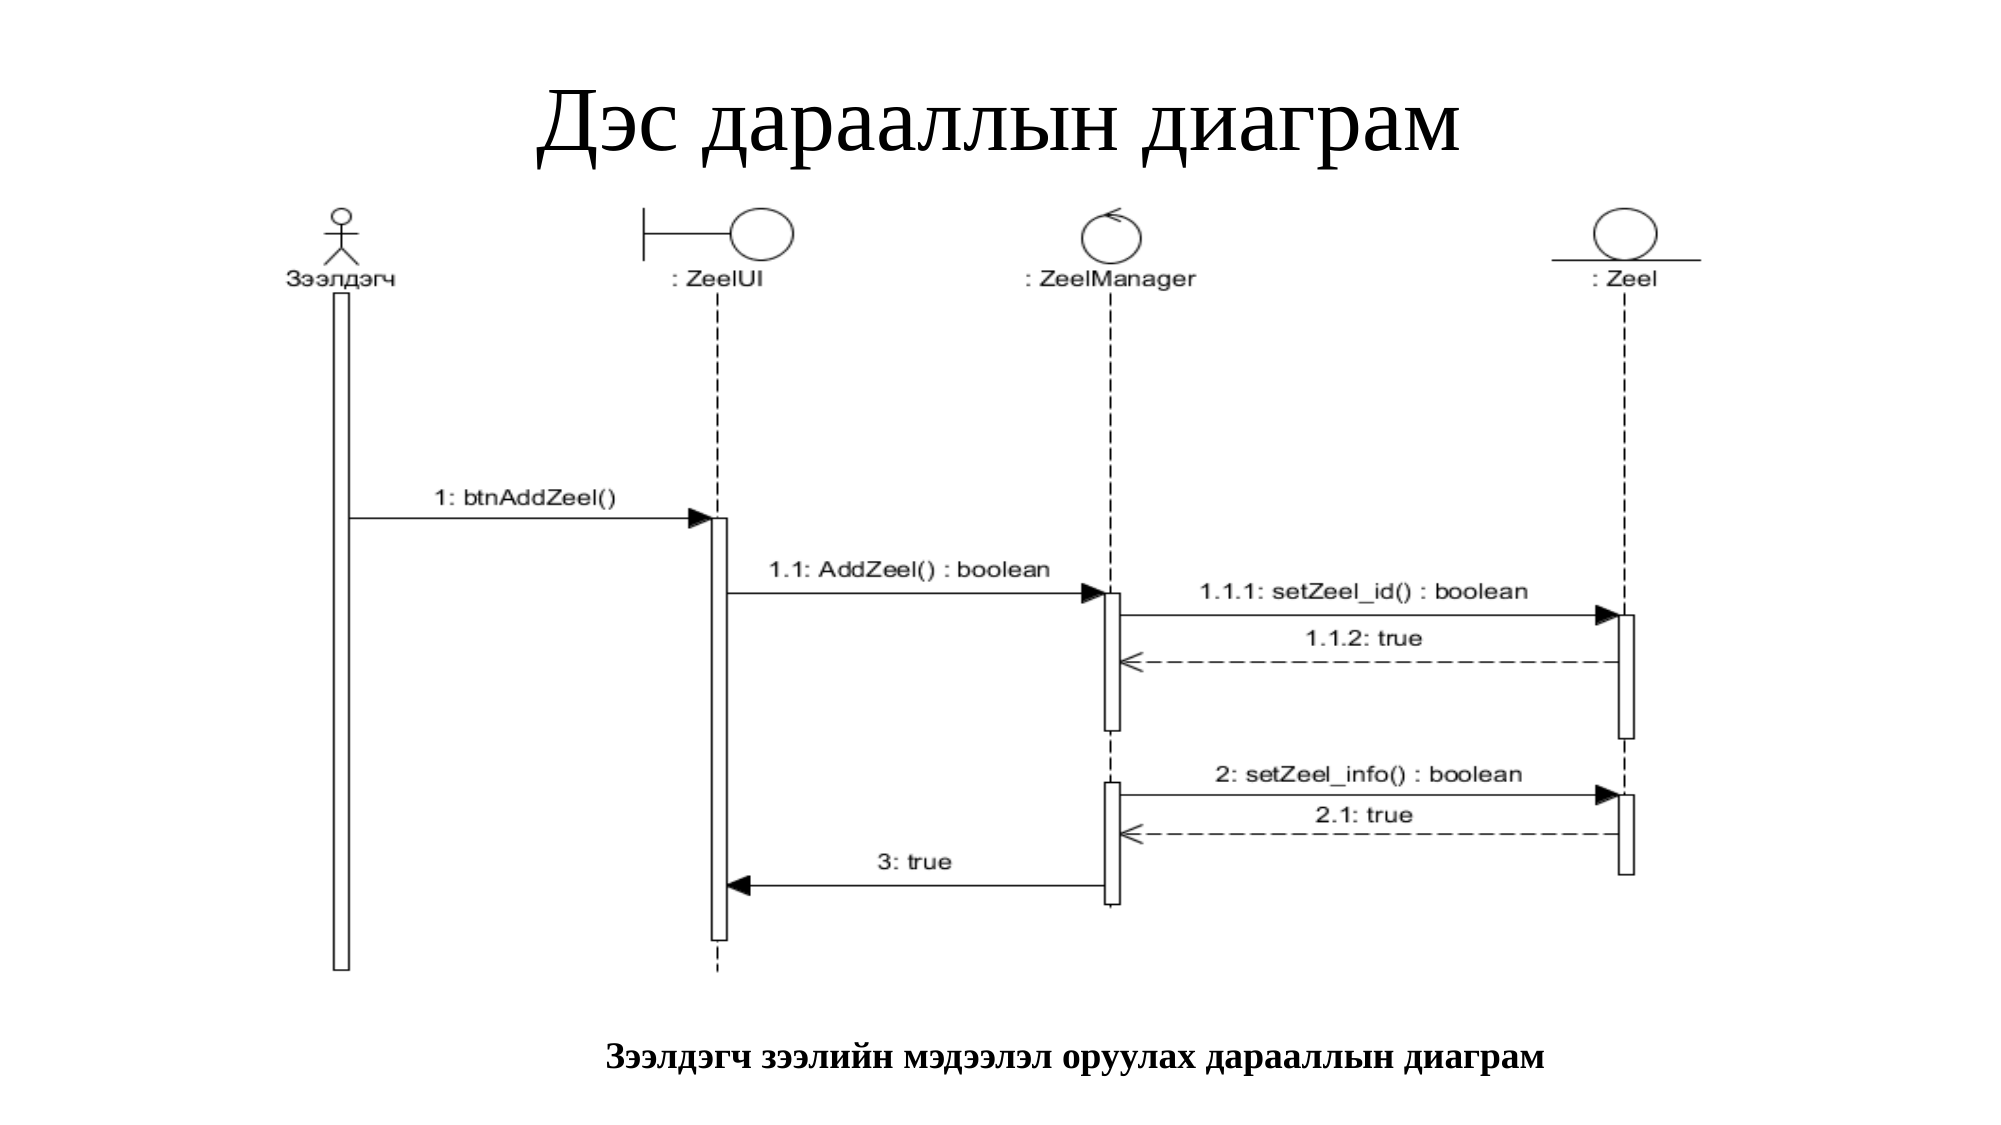

Дэс дарааллын диаграм
Зээлдэгч зээлийн мэдээлэл оруулах дарааллын диаграм